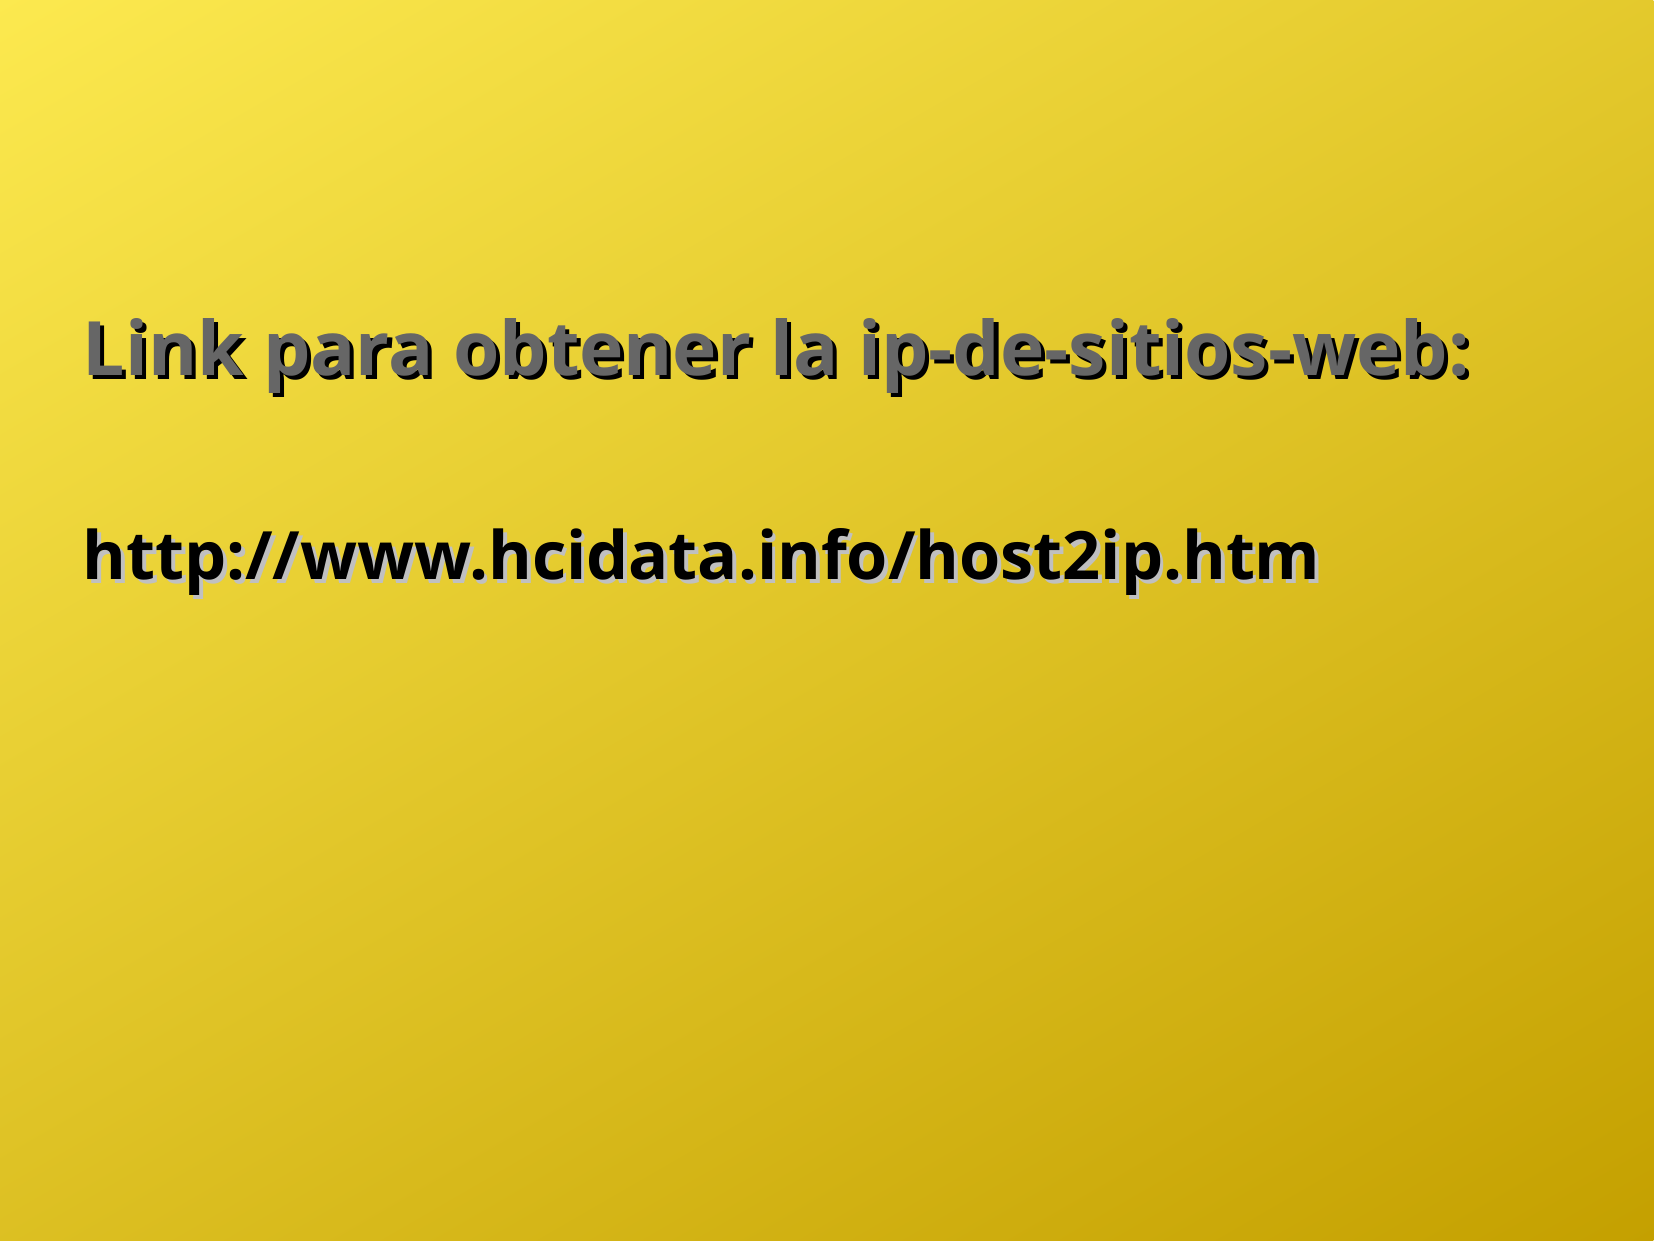

# Link para obtener la ip-de-sitios-web: http://www.hcidata.info/host2ip.htm